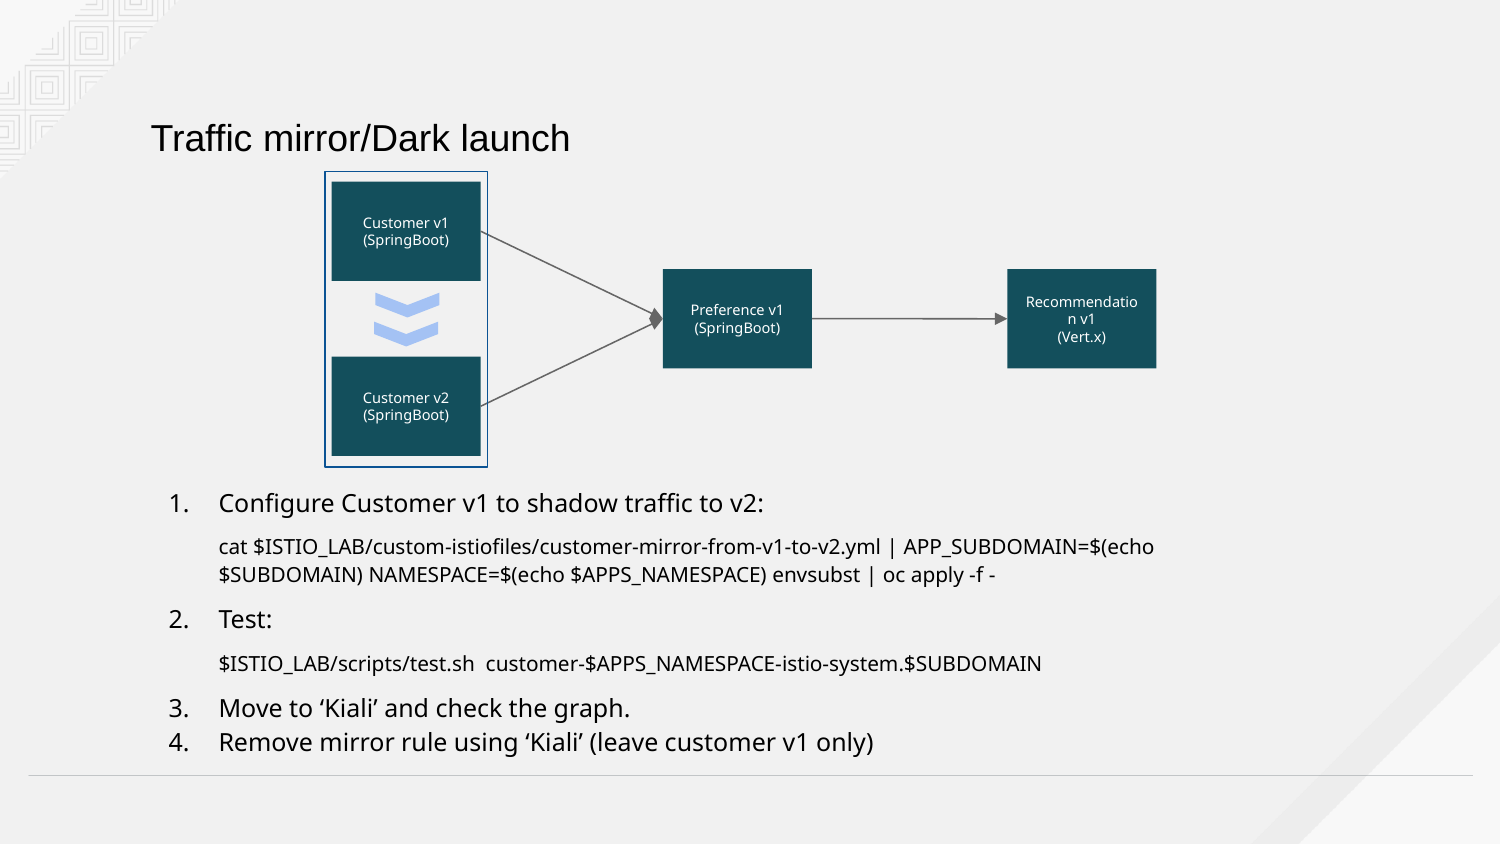

# Traffic mirror/Dark launch
Customer v1
(SpringBoot)
Preference v1
(SpringBoot)
Recommendation v1
(Vert.x)
Customer v2
(SpringBoot)
Configure Customer v1 to shadow traffic to v2:
cat $ISTIO_LAB/custom-istiofiles/customer-mirror-from-v1-to-v2.yml | APP_SUBDOMAIN=$(echo $SUBDOMAIN) NAMESPACE=$(echo $APPS_NAMESPACE) envsubst | oc apply -f -
Test:
$ISTIO_LAB/scripts/test.sh customer-$APPS_NAMESPACE-istio-system.$SUBDOMAIN
Move to ‘Kiali’ and check the graph.
Remove mirror rule using ‘Kiali’ (leave customer v1 only)